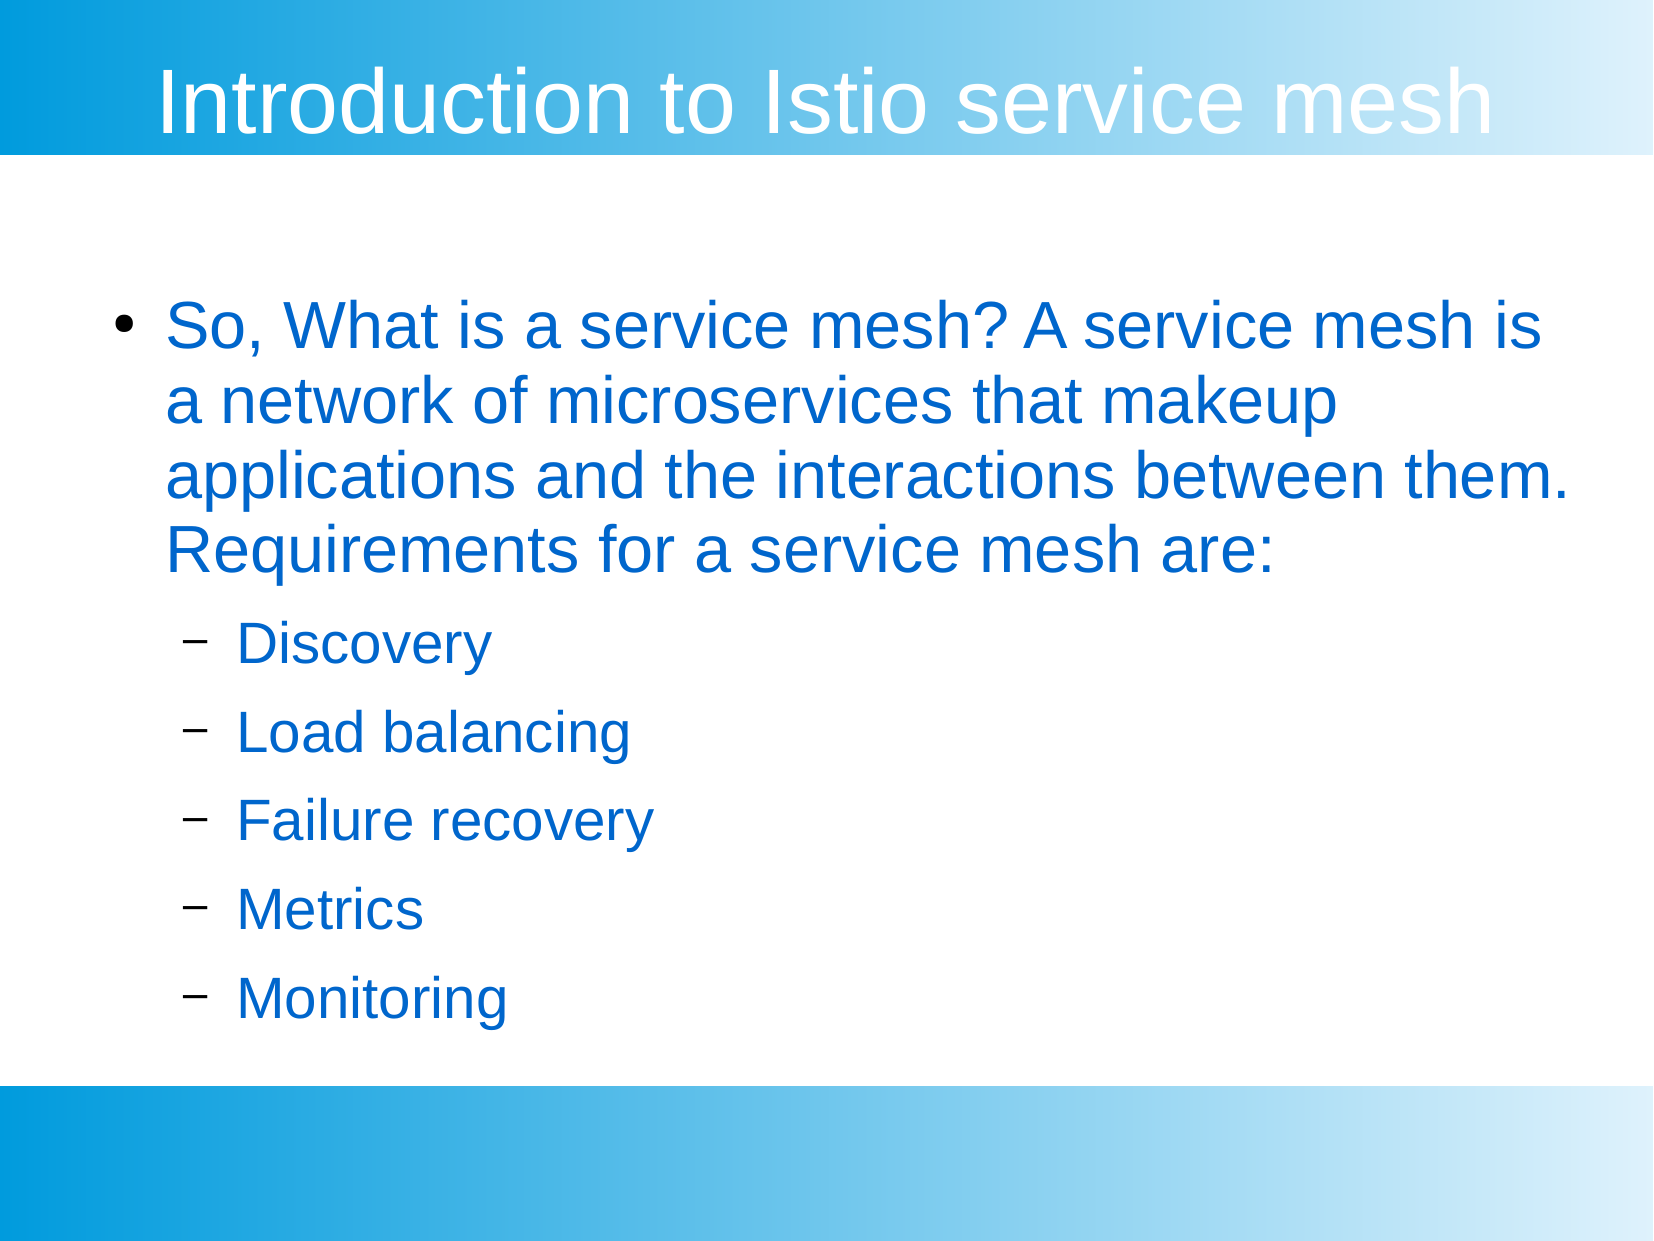

# Introduction to Istio service mesh
So, What is a service mesh? A service mesh is a network of microservices that makeup applications and the interactions between them. Requirements for a service mesh are:
Discovery
Load balancing
Failure recovery
Metrics
Monitoring